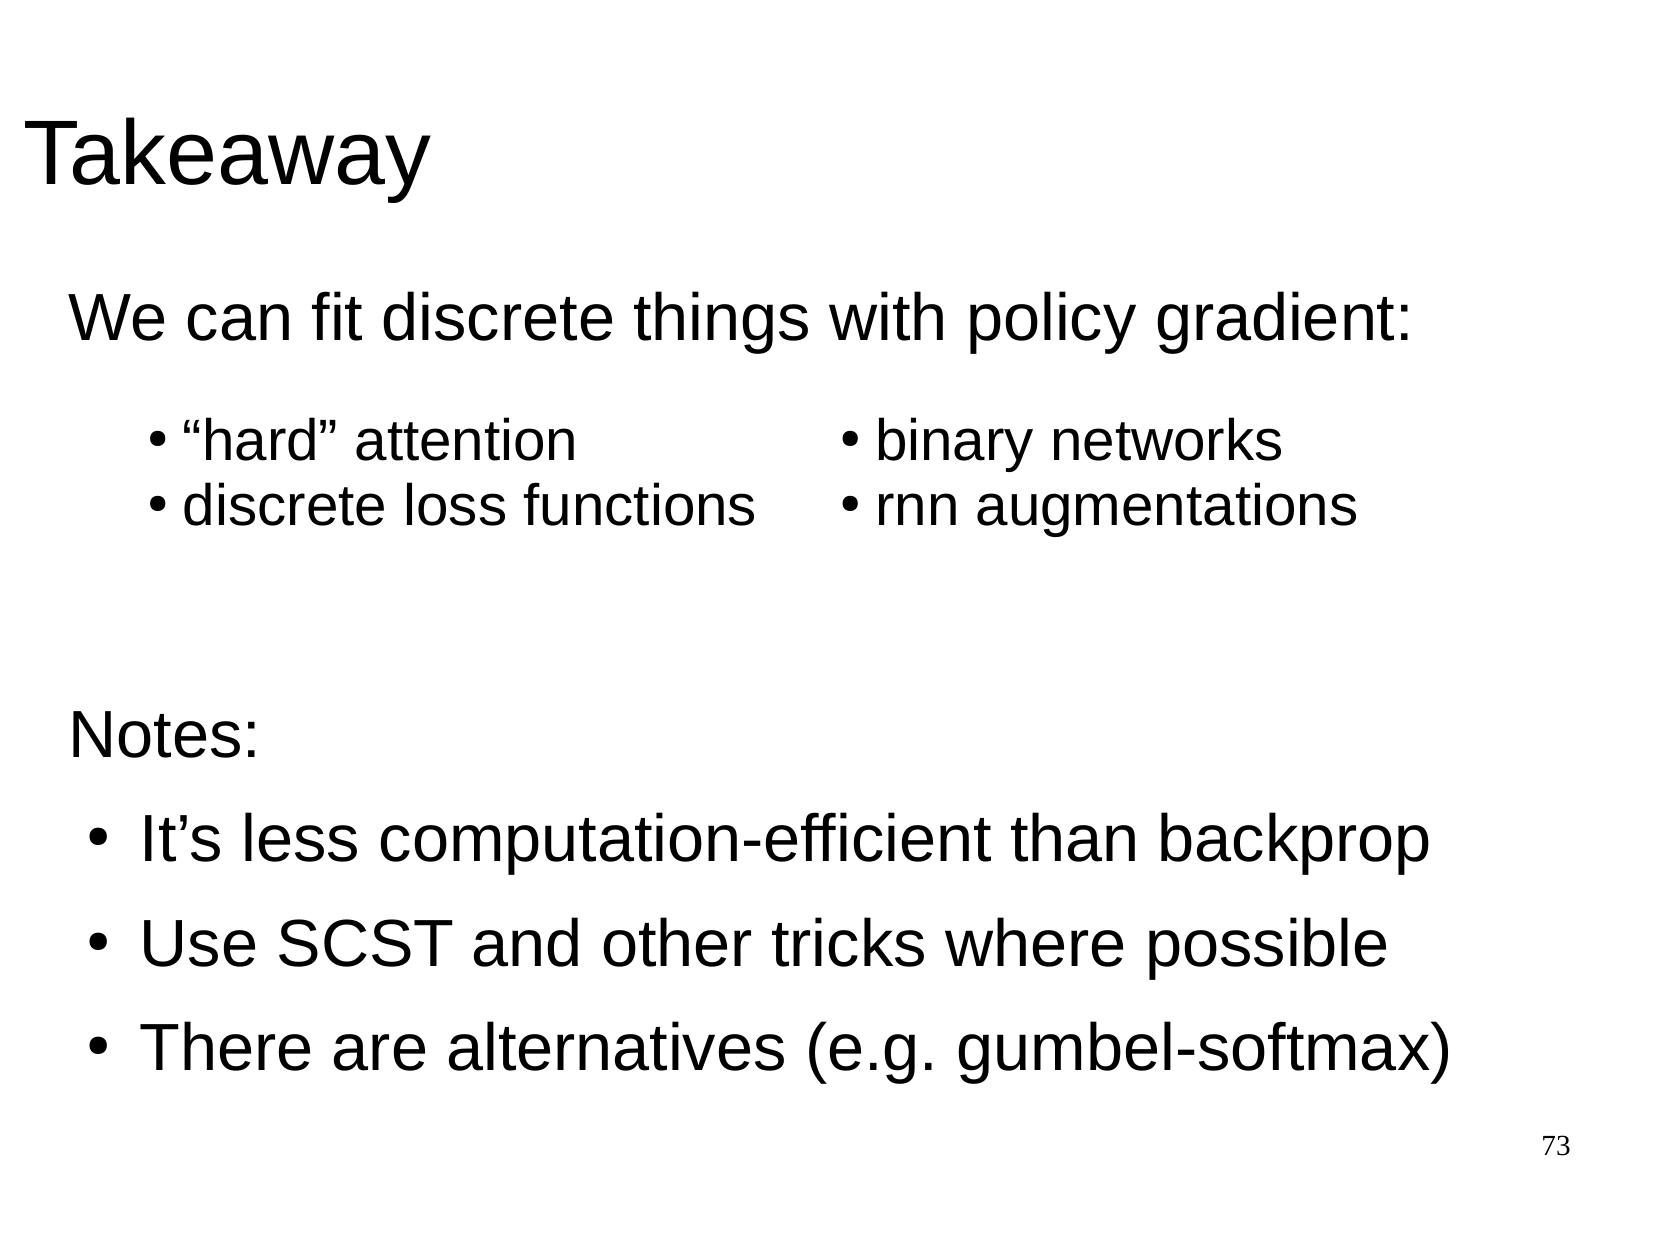

# Takeaway
We can fit discrete things with policy gradient:
Notes:
It’s less computation-efficient than backprop
Use SCST and other tricks where possible
There are alternatives (e.g. gumbel-softmax)
“hard” attention
discrete loss functions
binary networks
rnn augmentations
73